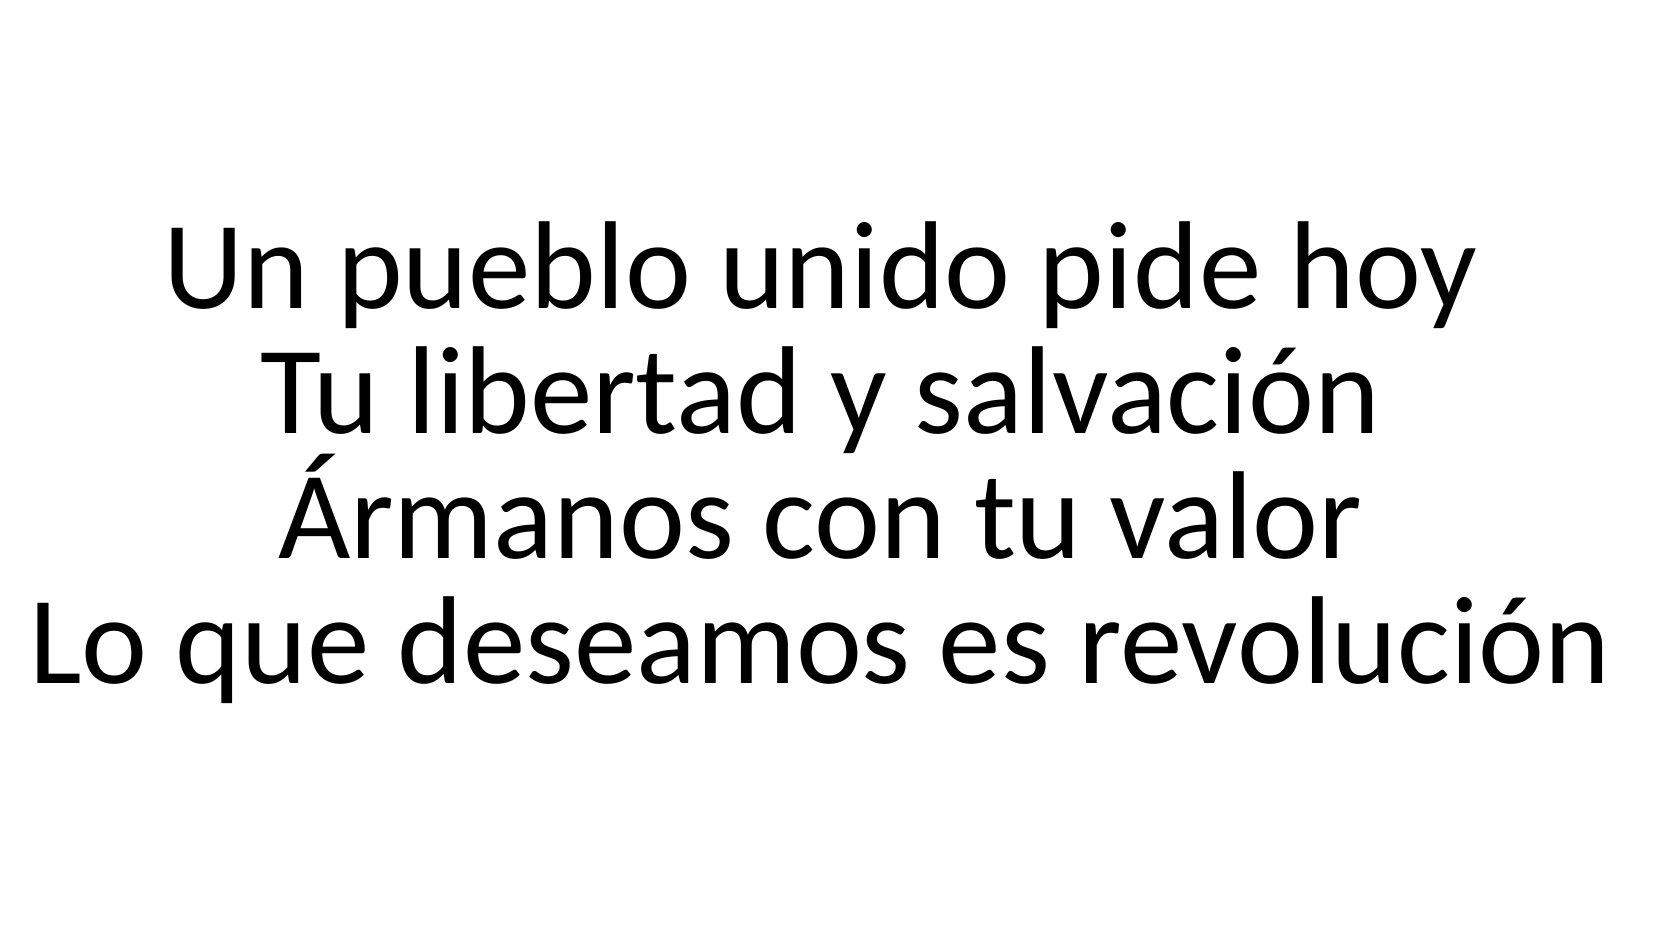

# Un pueblo unido pide hoy Tu libertad y salvación Ármanos con tu valor Lo que deseamos es revolución